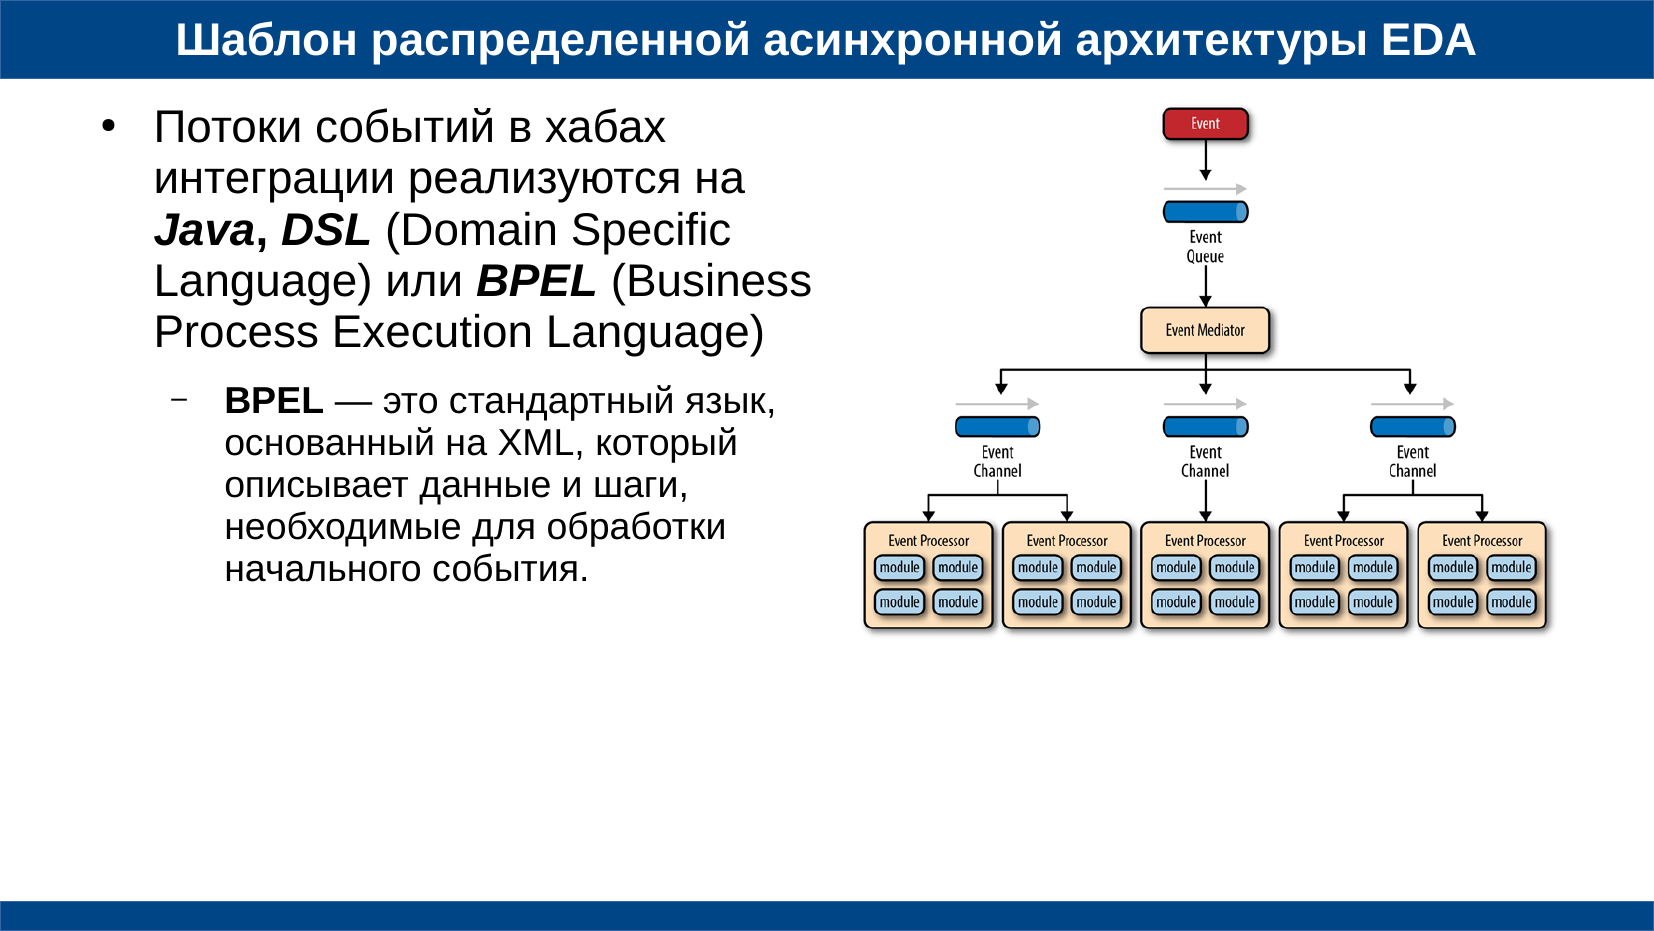

# Шаблон распределенной асинхронной архитектуры EDA
Потоки событий в хабах интеграции реализуются на Java, DSL (Domain Specific Language) или BPEL (Business Process Execution Language)
BPEL — это стандартный язык, основанный на XML, который описывает данные и шаги, необходимые для обработки начального события.